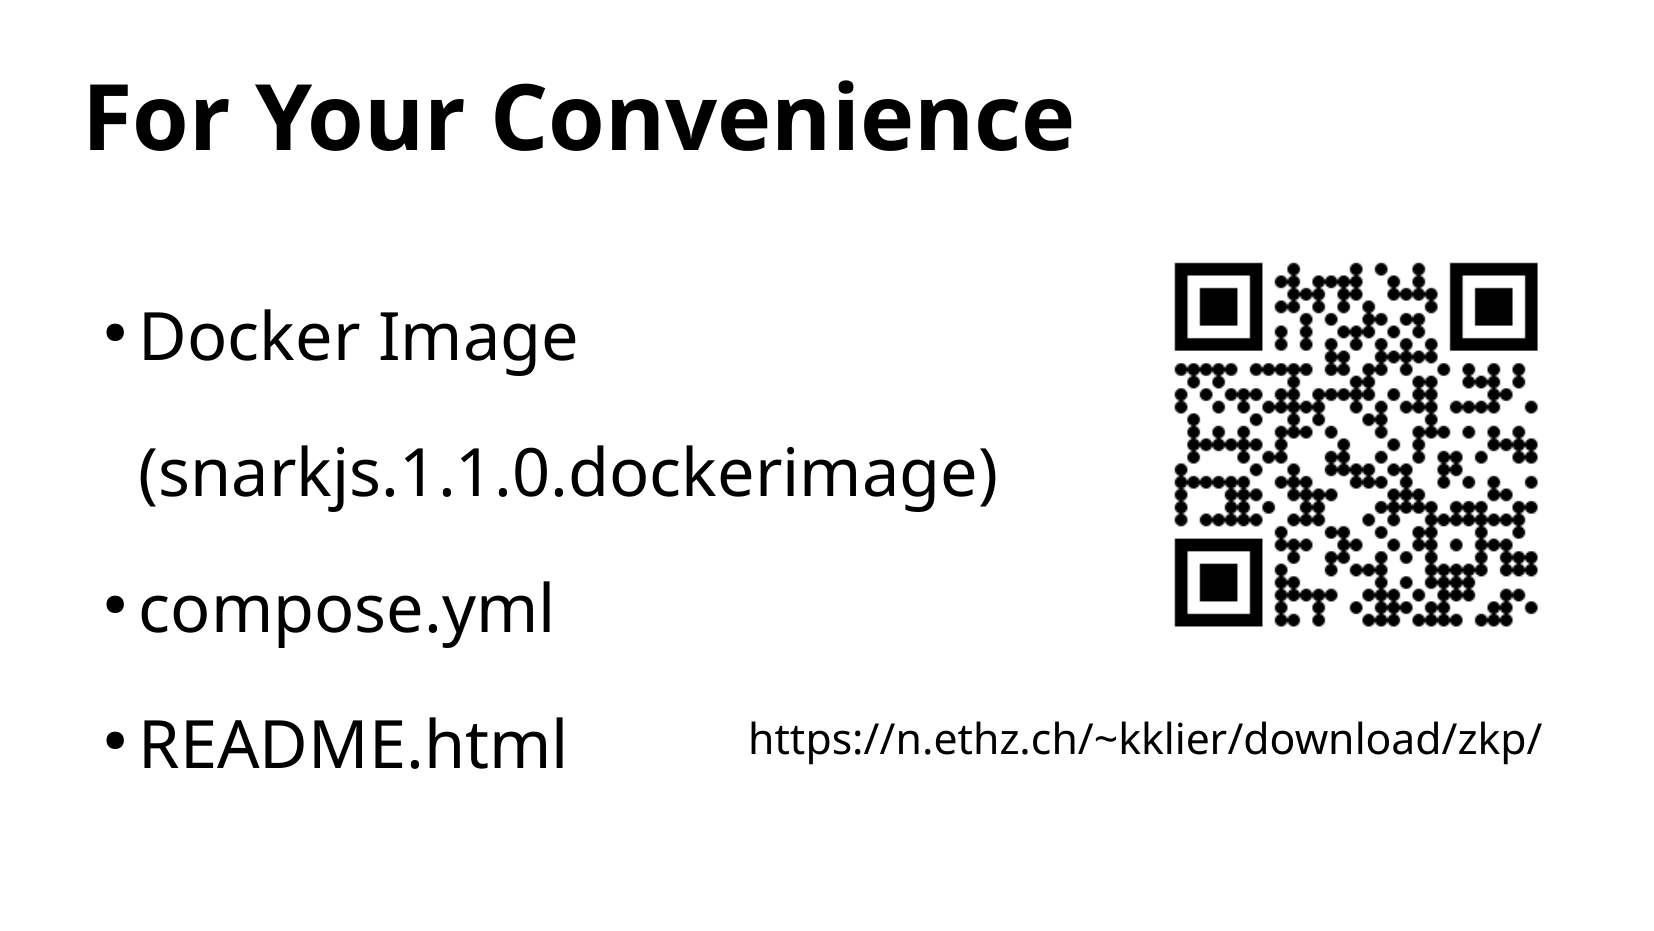

# For Your Convenience
Docker Image (snarkjs.1.1.0.dockerimage)
compose.yml
README.html
https://n.ethz.ch/~kklier/download/zkp/